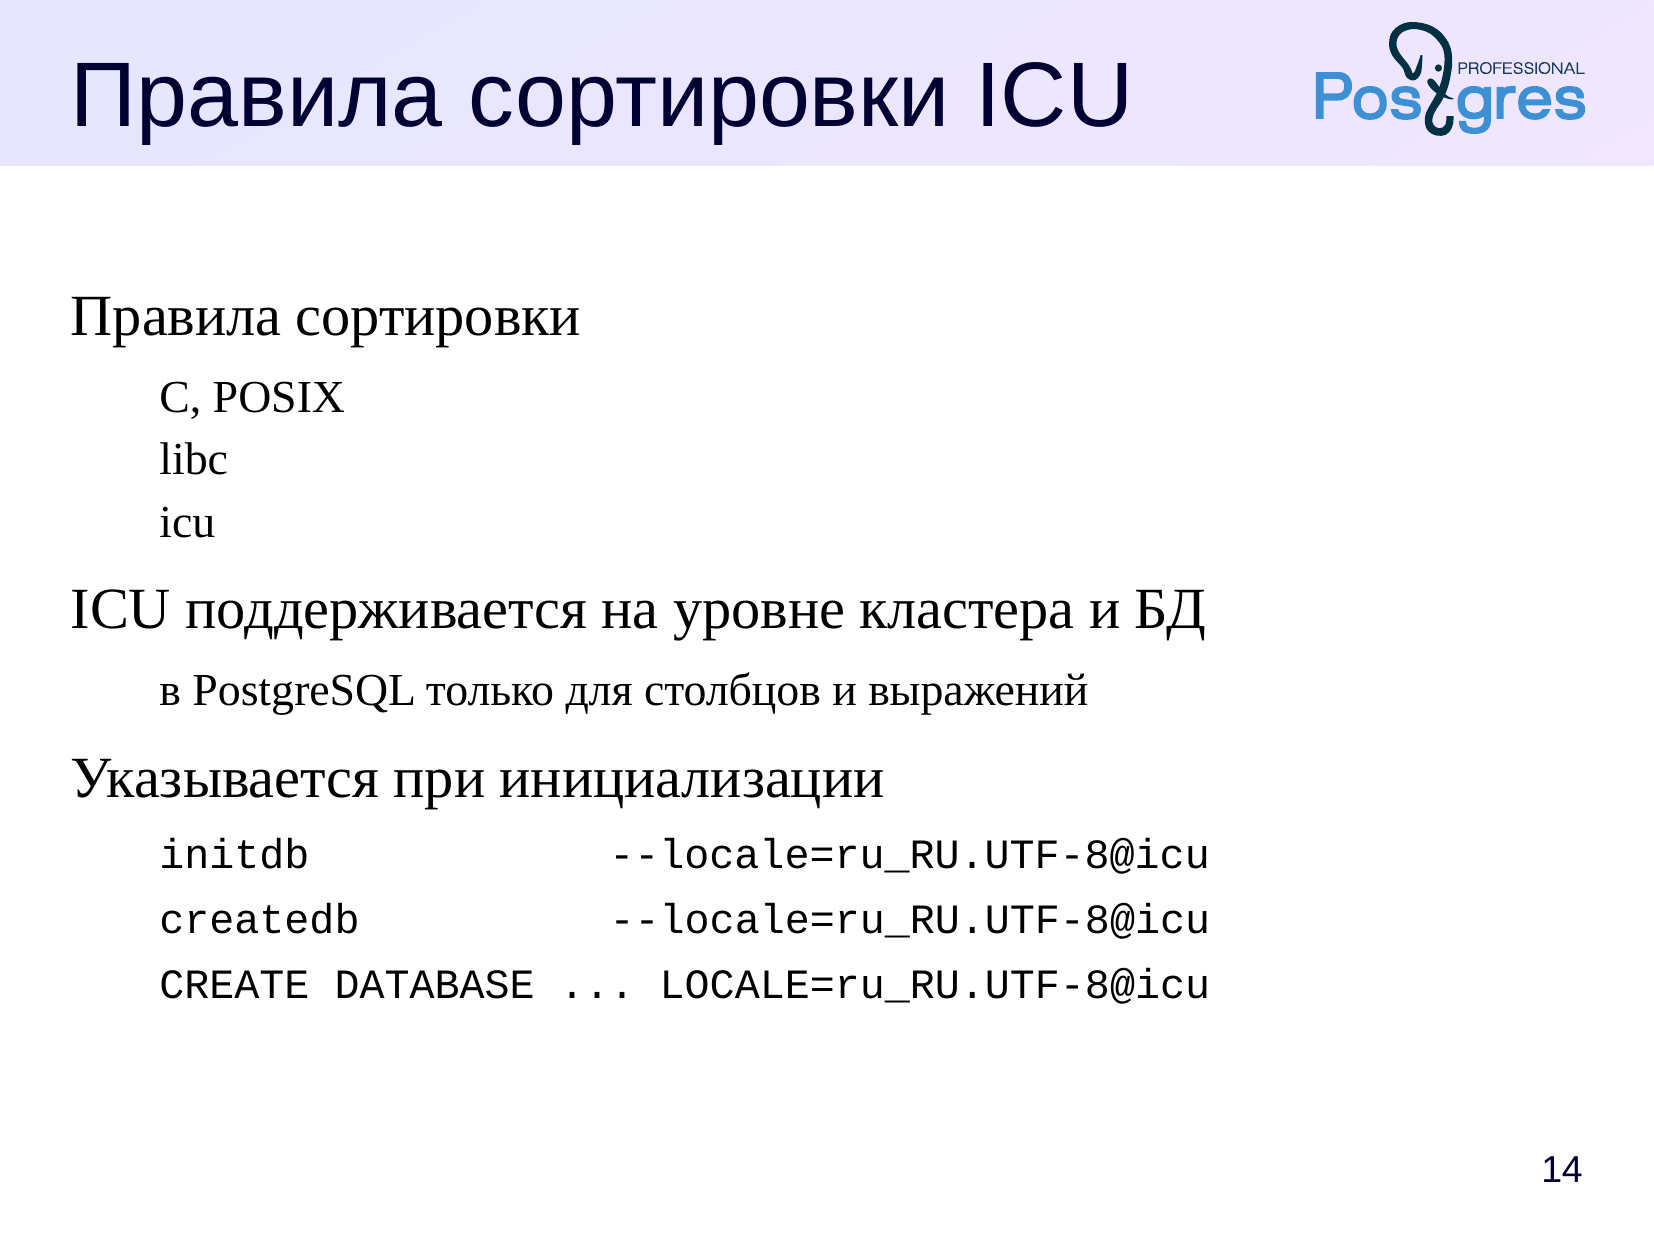

# Правила сортировки ICU
Правила сортировки
C, POSIX
libc
icu
ICU поддерживается на уровне кластера и БД
в PostgreSQL только для столбцов и выражений
Указывается при инициализации
initdb --locale=ru_RU.UTF-8@icu
createdb --locale=ru_RU.UTF-8@icu
CREATE DATABASE ... LOCALE=ru_RU.UTF-8@icu